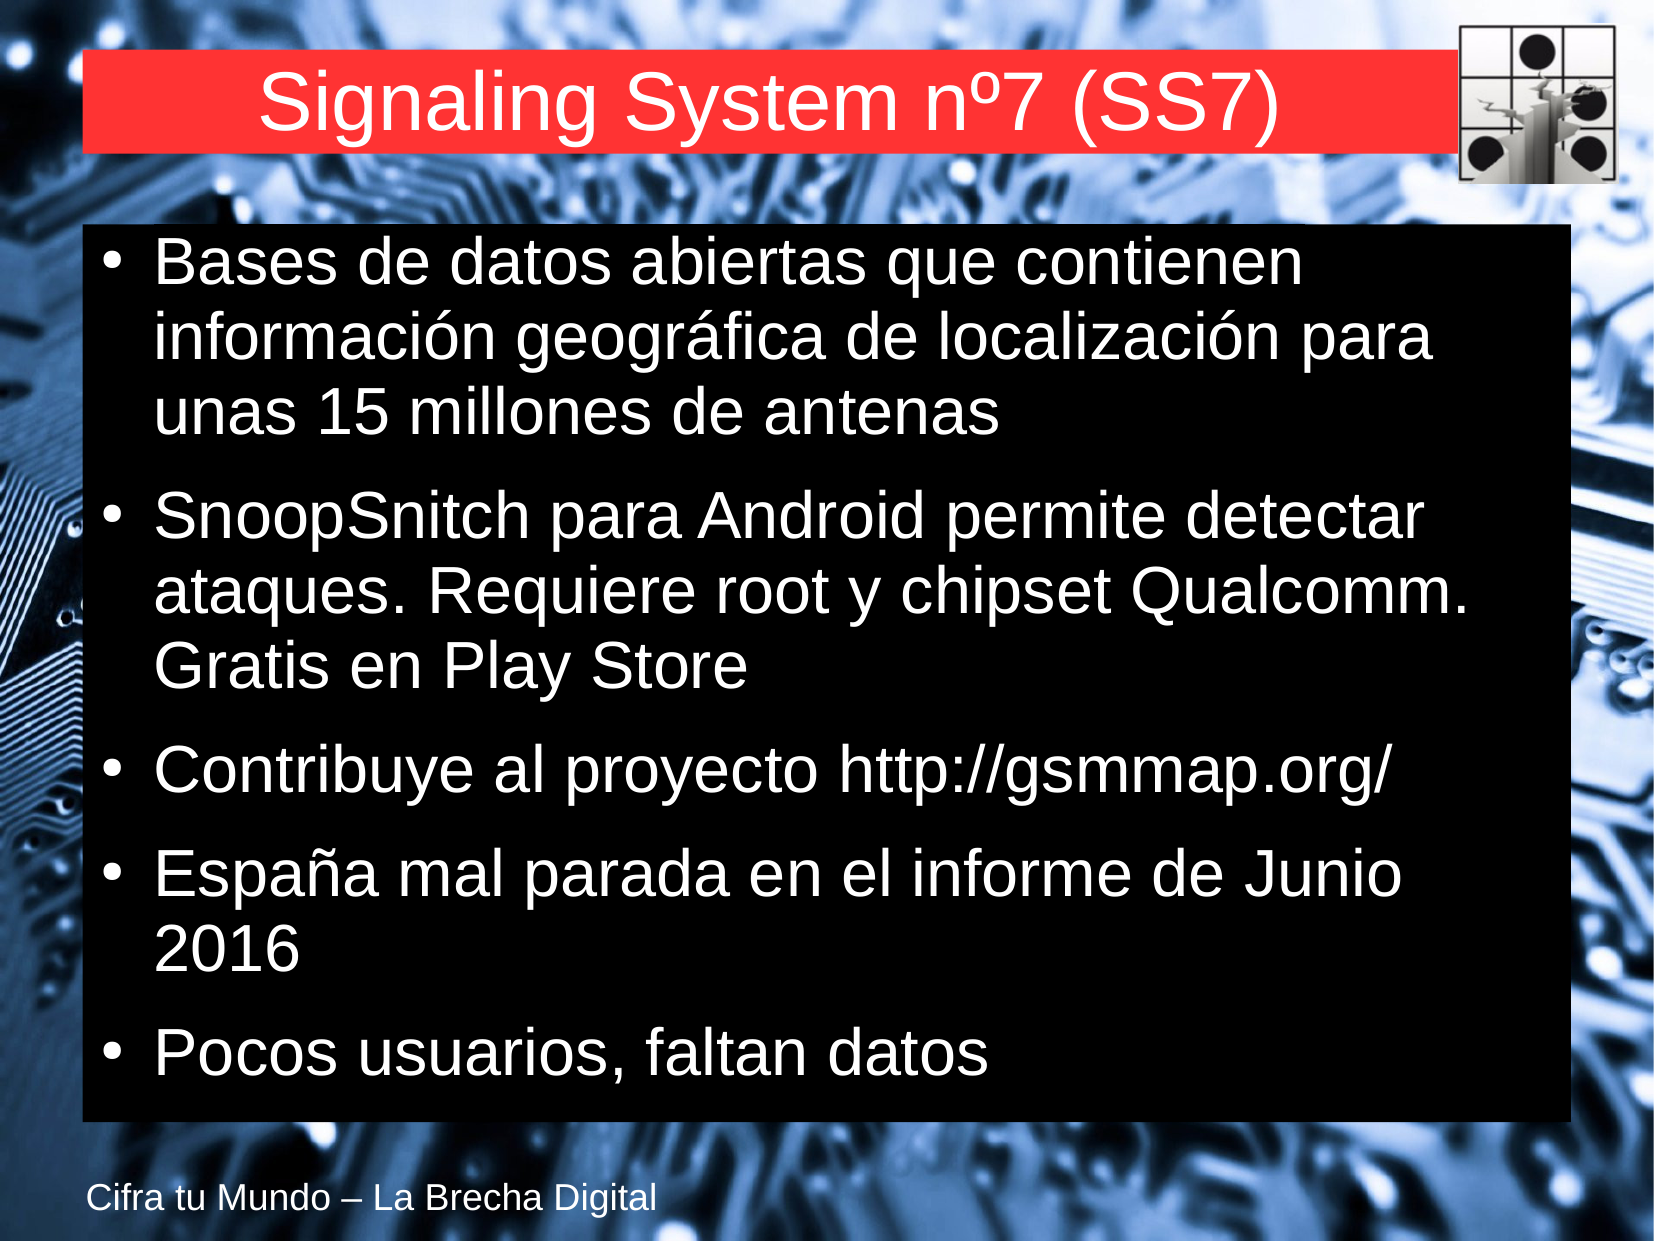

Signaling System nº7 (SS7)
# Bases de datos abiertas que contienen información geográfica de localización para unas 15 millones de antenas
SnoopSnitch para Android permite detectar ataques. Requiere root y chipset Qualcomm. Gratis en Play Store
Contribuye al proyecto http://gsmmap.org/
España mal parada en el informe de Junio 2016
Pocos usuarios, faltan datos
Cifra tu Mundo – La Brecha Digital